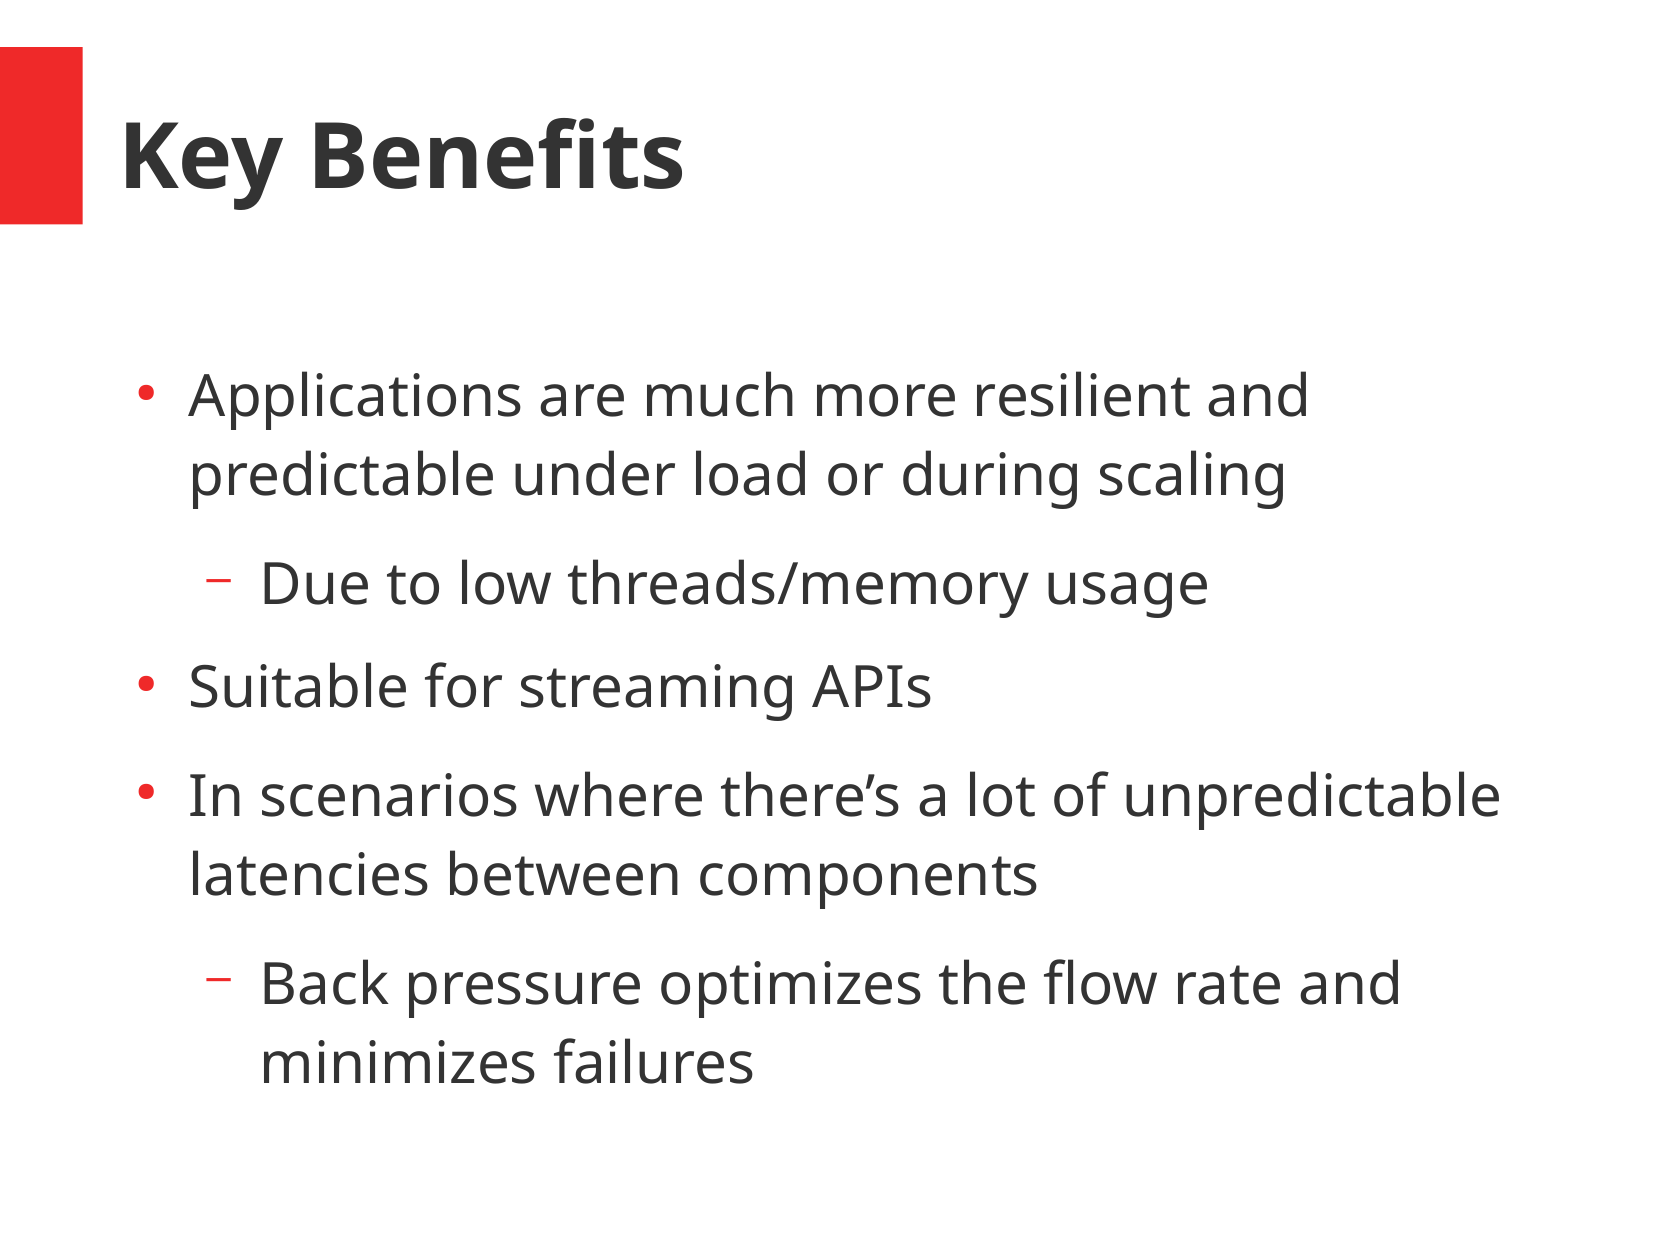

# Key Benefits
Applications are much more resilient and predictable under load or during scaling
Due to low threads/memory usage
Suitable for streaming APIs
In scenarios where there’s a lot of unpredictable latencies between components
Back pressure optimizes the flow rate and minimizes failures